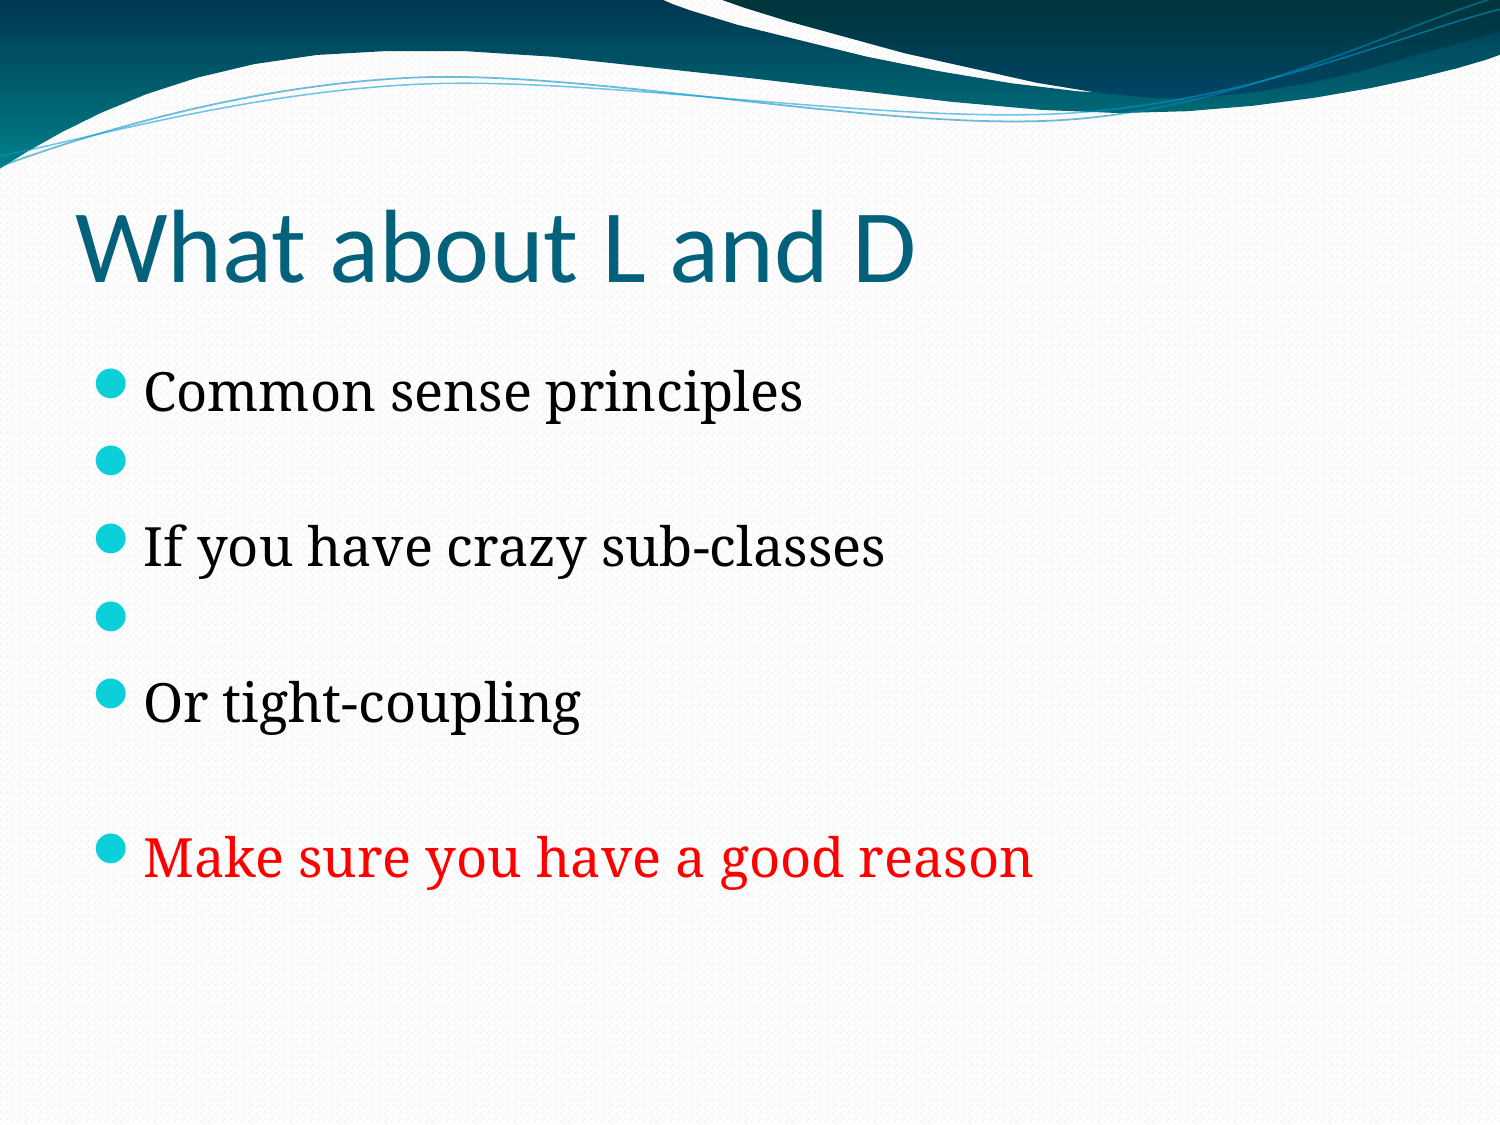

# What about L and D
Common sense principles
If you have crazy sub-classes
Or tight-coupling
Make sure you have a good reason